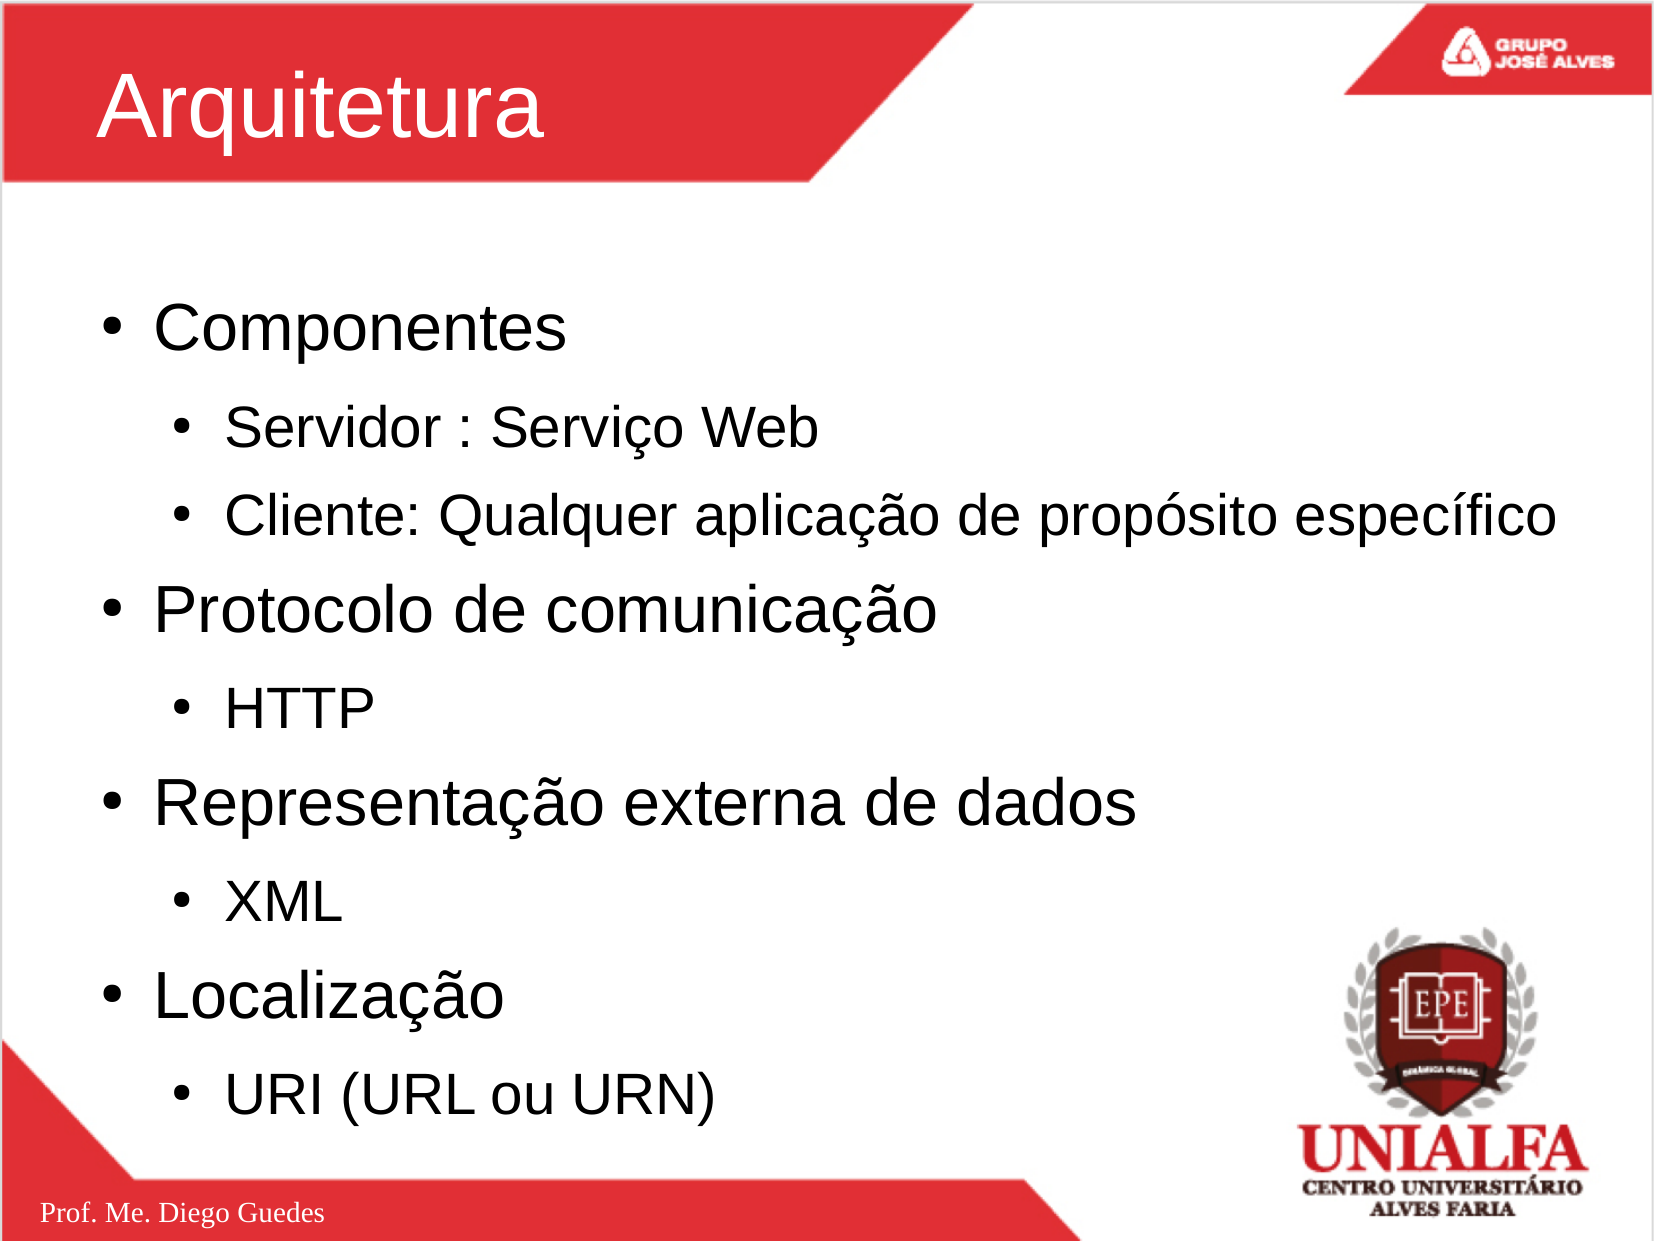

# Arquitetura
Componentes
Servidor : Serviço Web
Cliente: Qualquer aplicação de propósito específico
Protocolo de comunicação
HTTP
Representação externa de dados
XML
Localização
URI (URL ou URN)